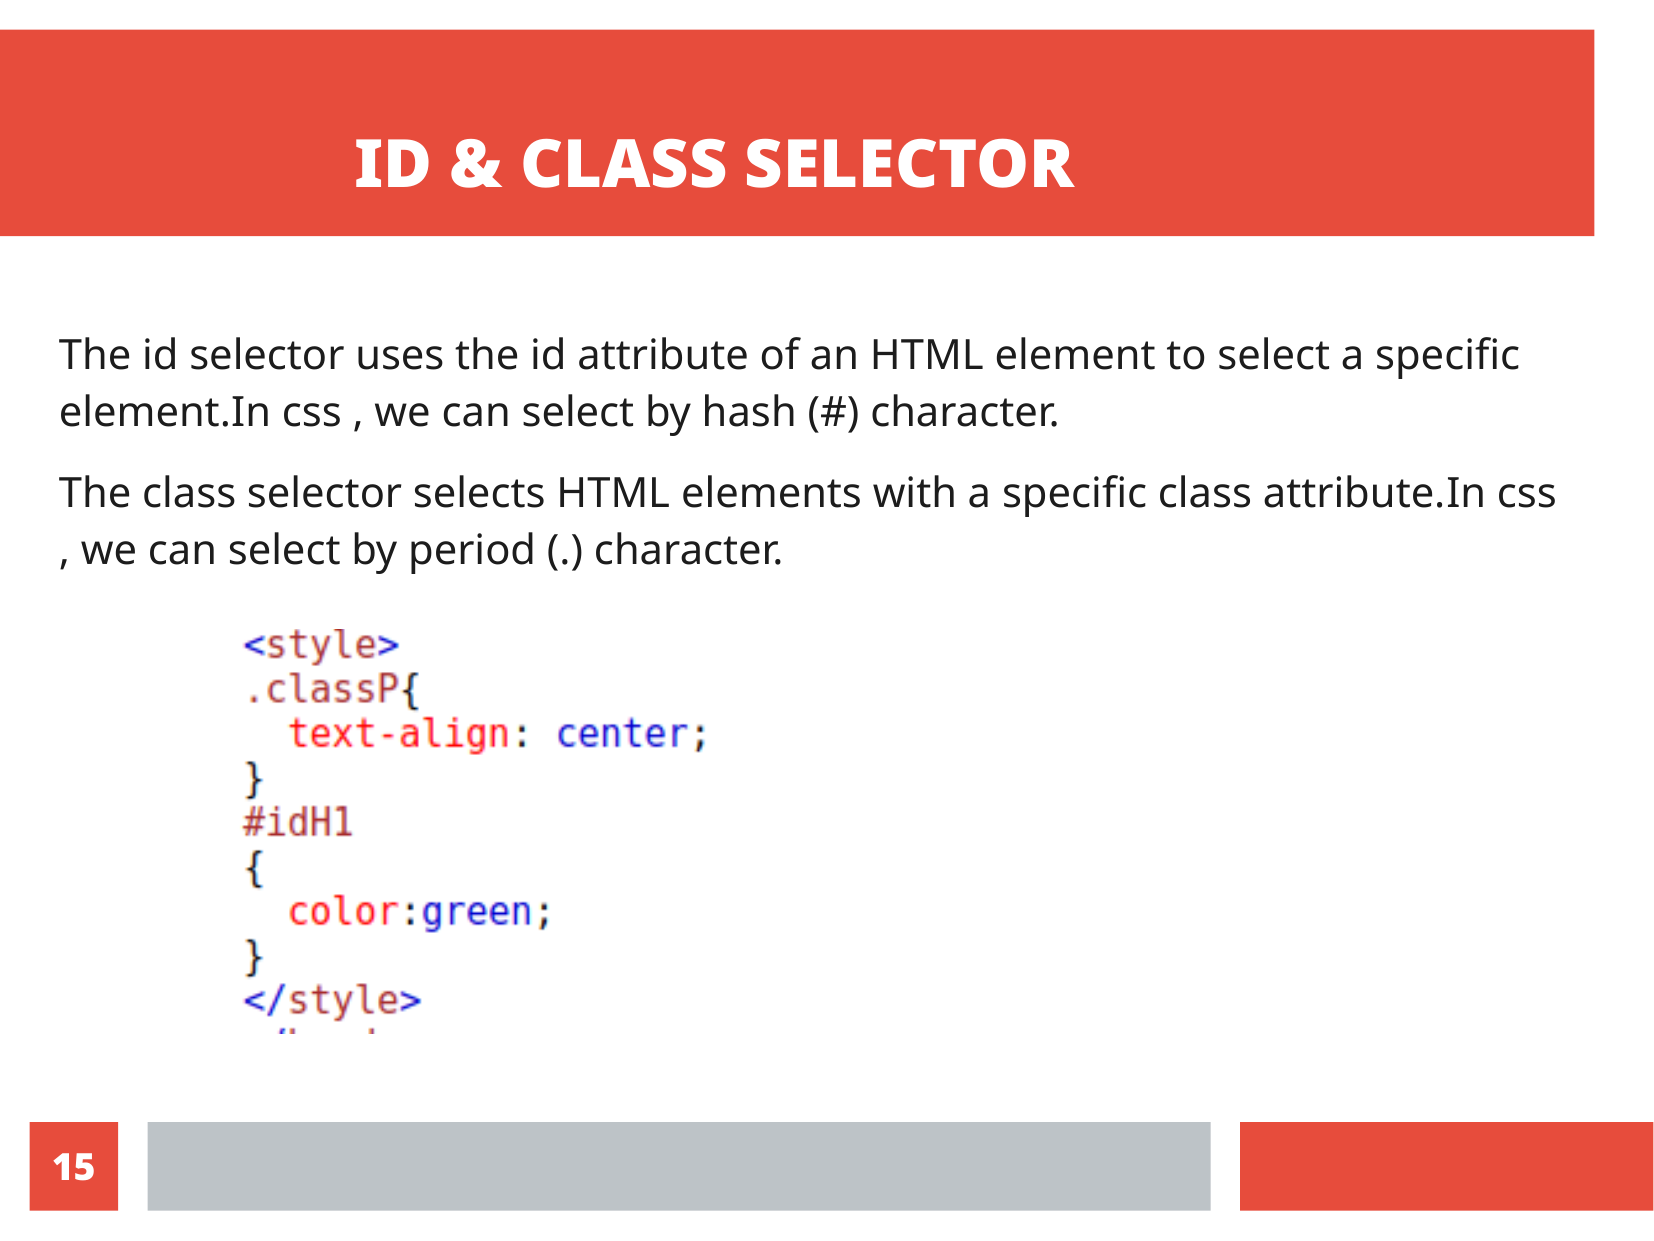

# ID & CLASS SELECTOR
The id selector uses the id attribute of an HTML element to select a specific element.In css , we can select by hash (#) character.
The class selector selects HTML elements with a specific class attribute.In css , we can select by period (.) character.
15